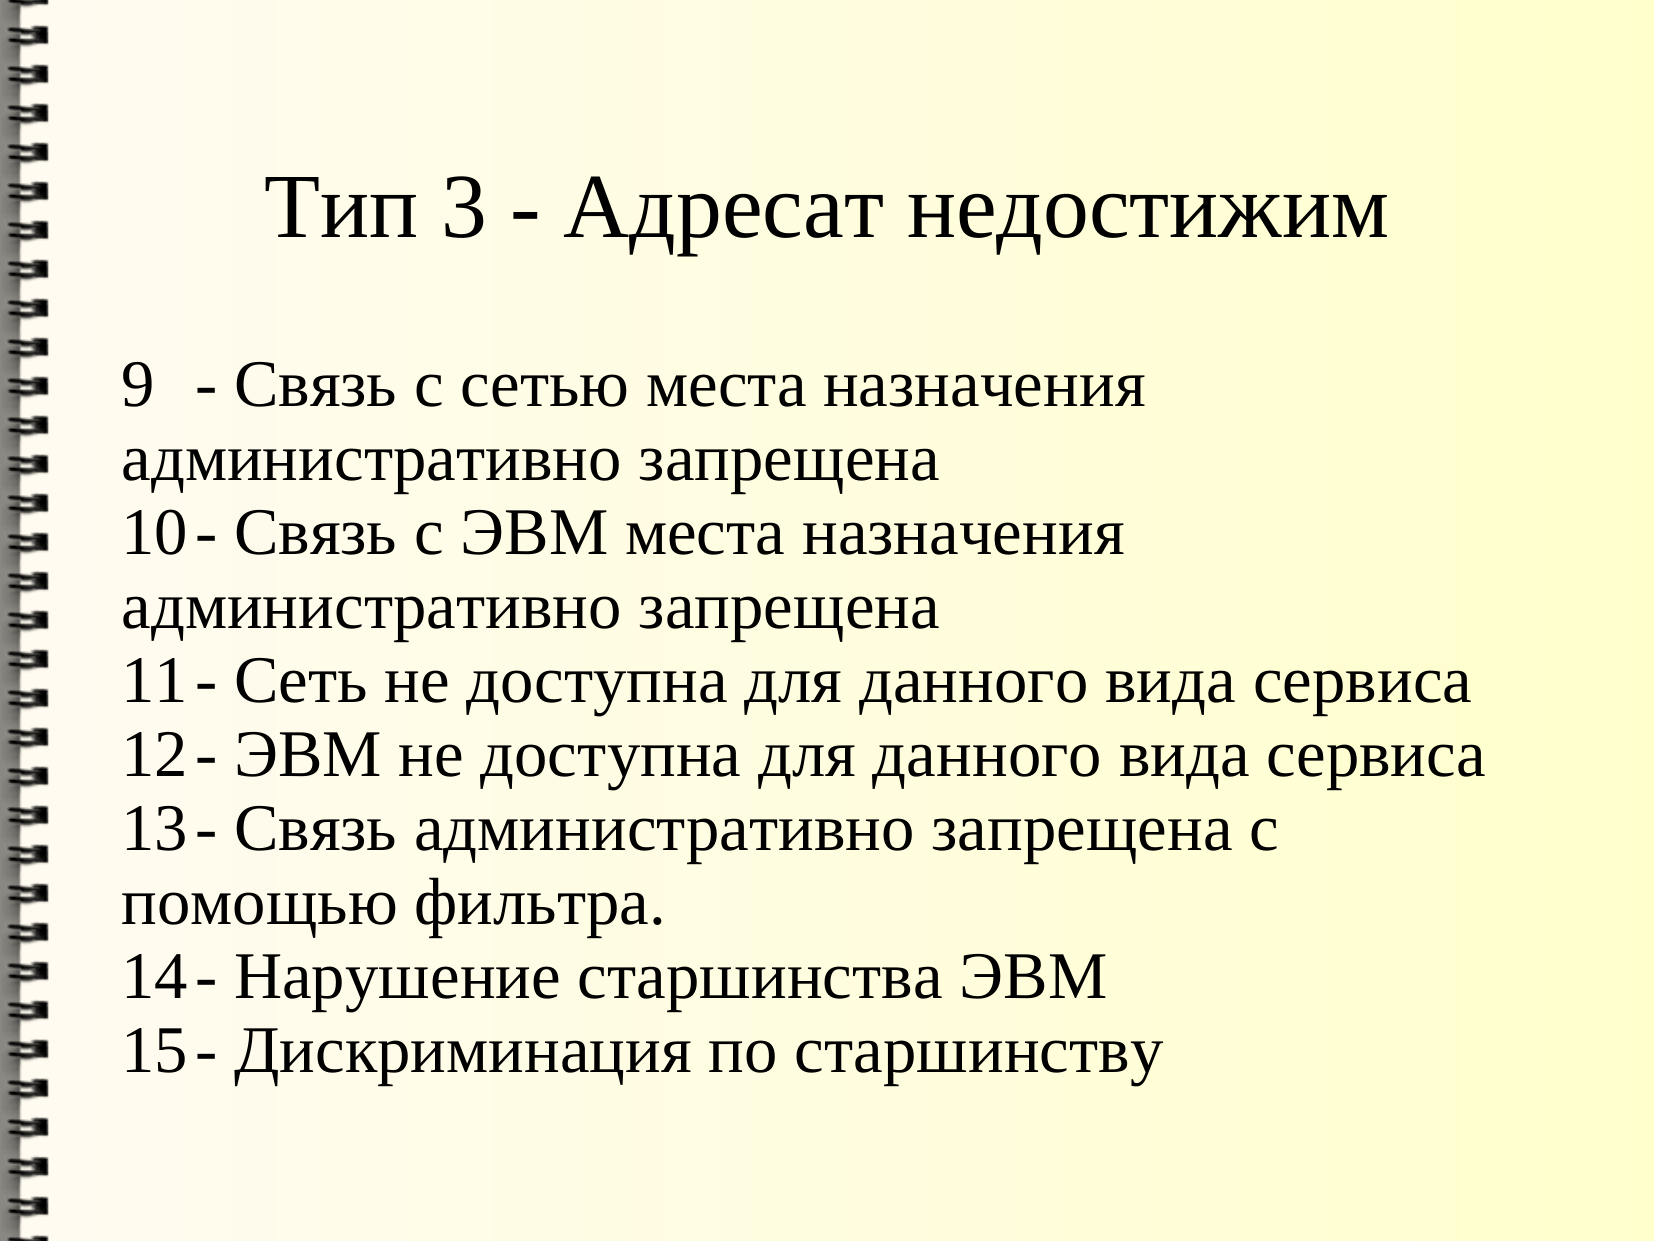

# Тип 3 - Адресат недостижим
9	- Связь с сетью места назначения административно запрещена
10	- Связь с ЭВМ места назначения административно запрещена
11	- Сеть не доступна для данного вида сервиса
12	- ЭВМ не доступна для данного вида сервиса
13	- Связь административно запрещена с помощью фильтра.
14	- Нарушение старшинства ЭВМ
15	- Дискриминация по старшинству